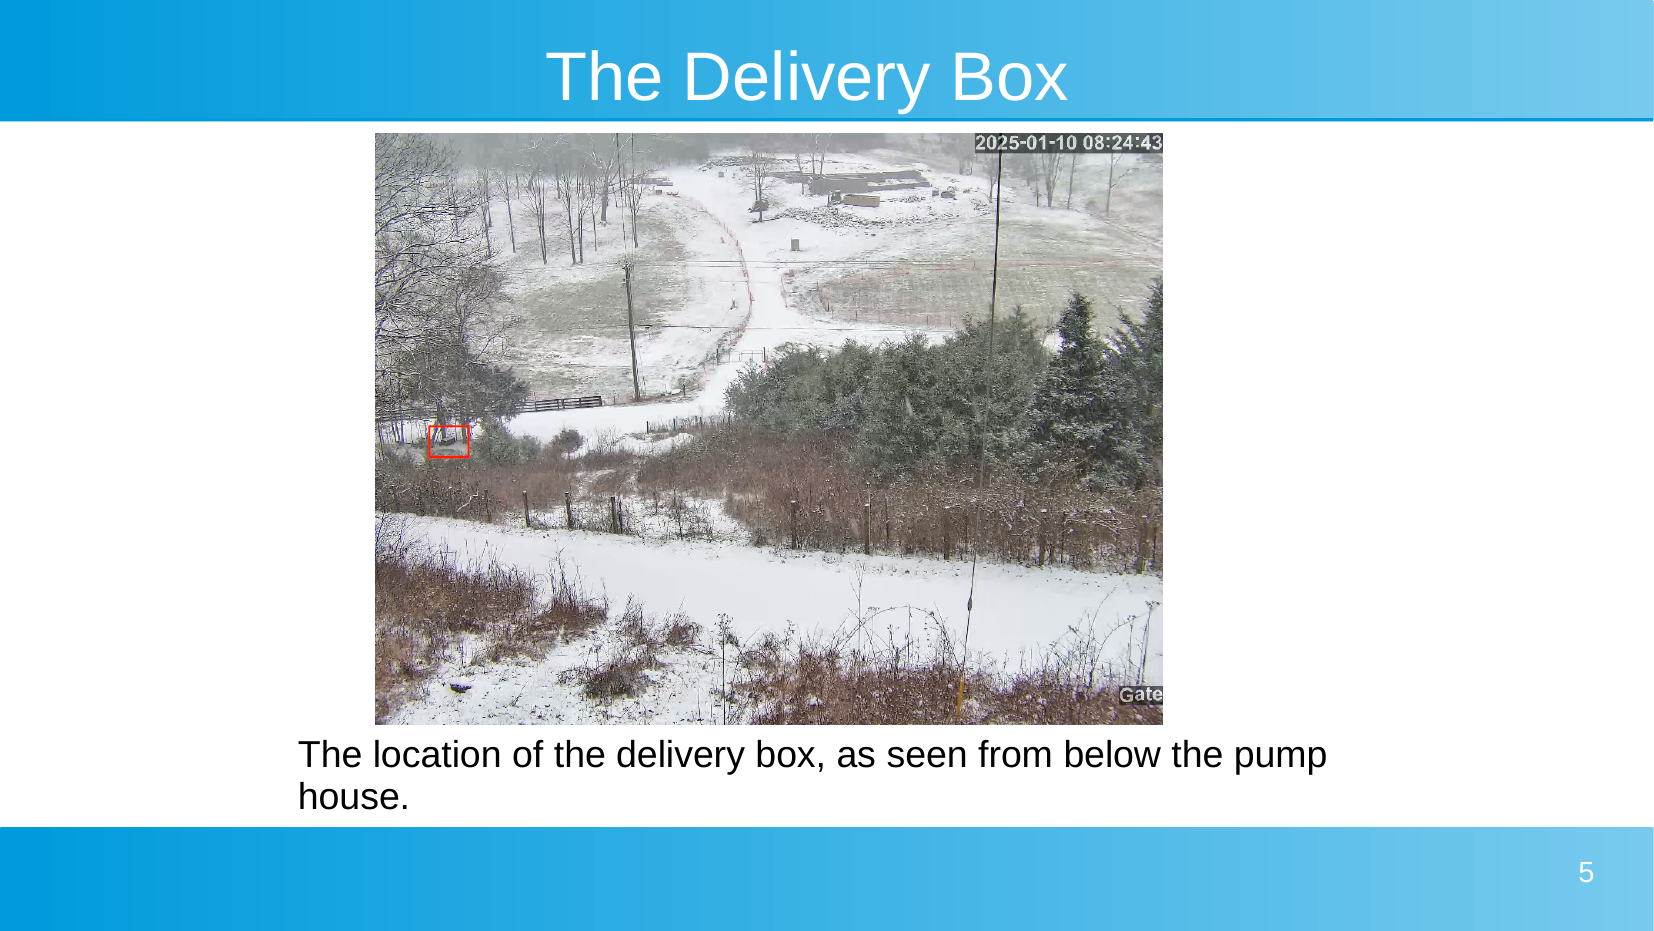

# The Delivery Box
The location of the delivery box, as seen from below the pump house.
5